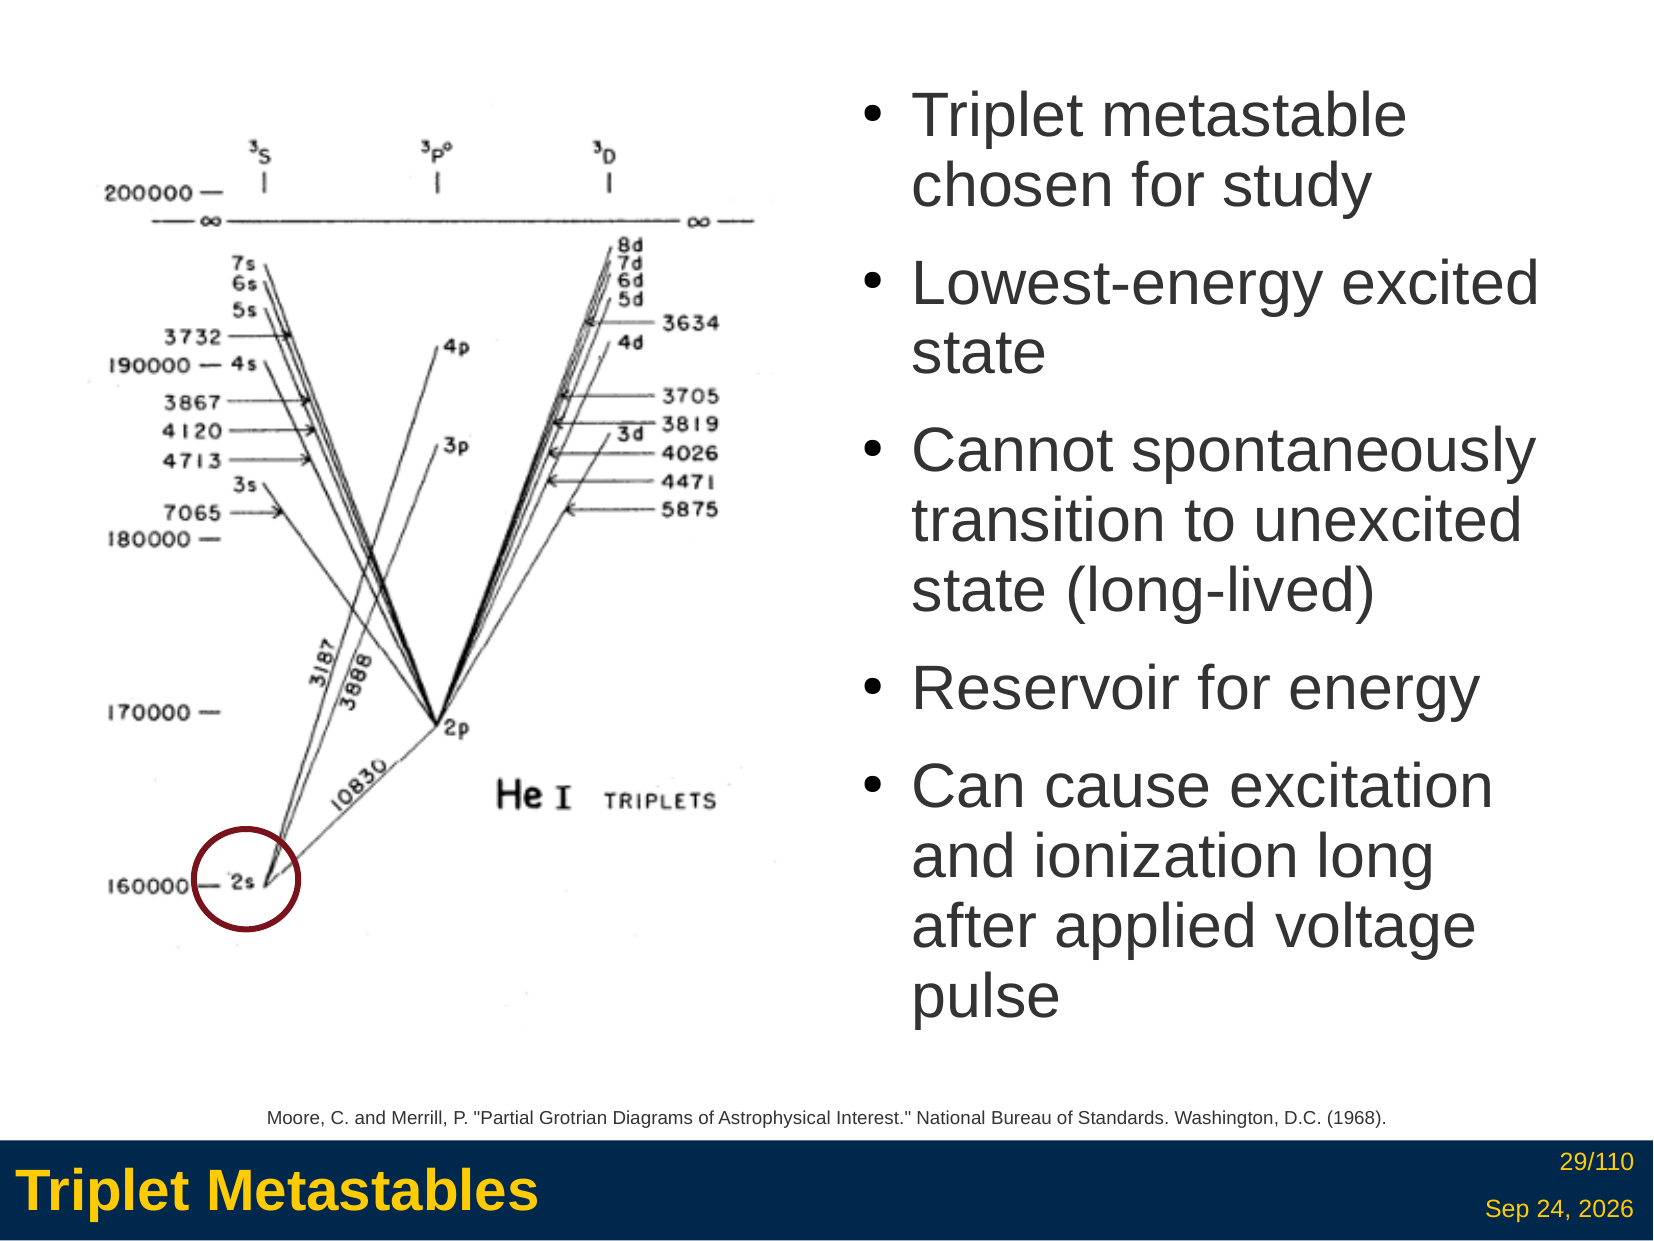

Triplet metastable chosen for study
Lowest-energy excited state
Cannot spontaneously transition to unexcited state (long-lived)
Reservoir for energy
Can cause excitation and ionization long after applied voltage pulse
Moore, C. and Merrill, P. "Partial Grotrian Diagrams of Astrophysical Interest." National Bureau of Standards. Washington, D.C. (1968).
# Triplet Metastables
29